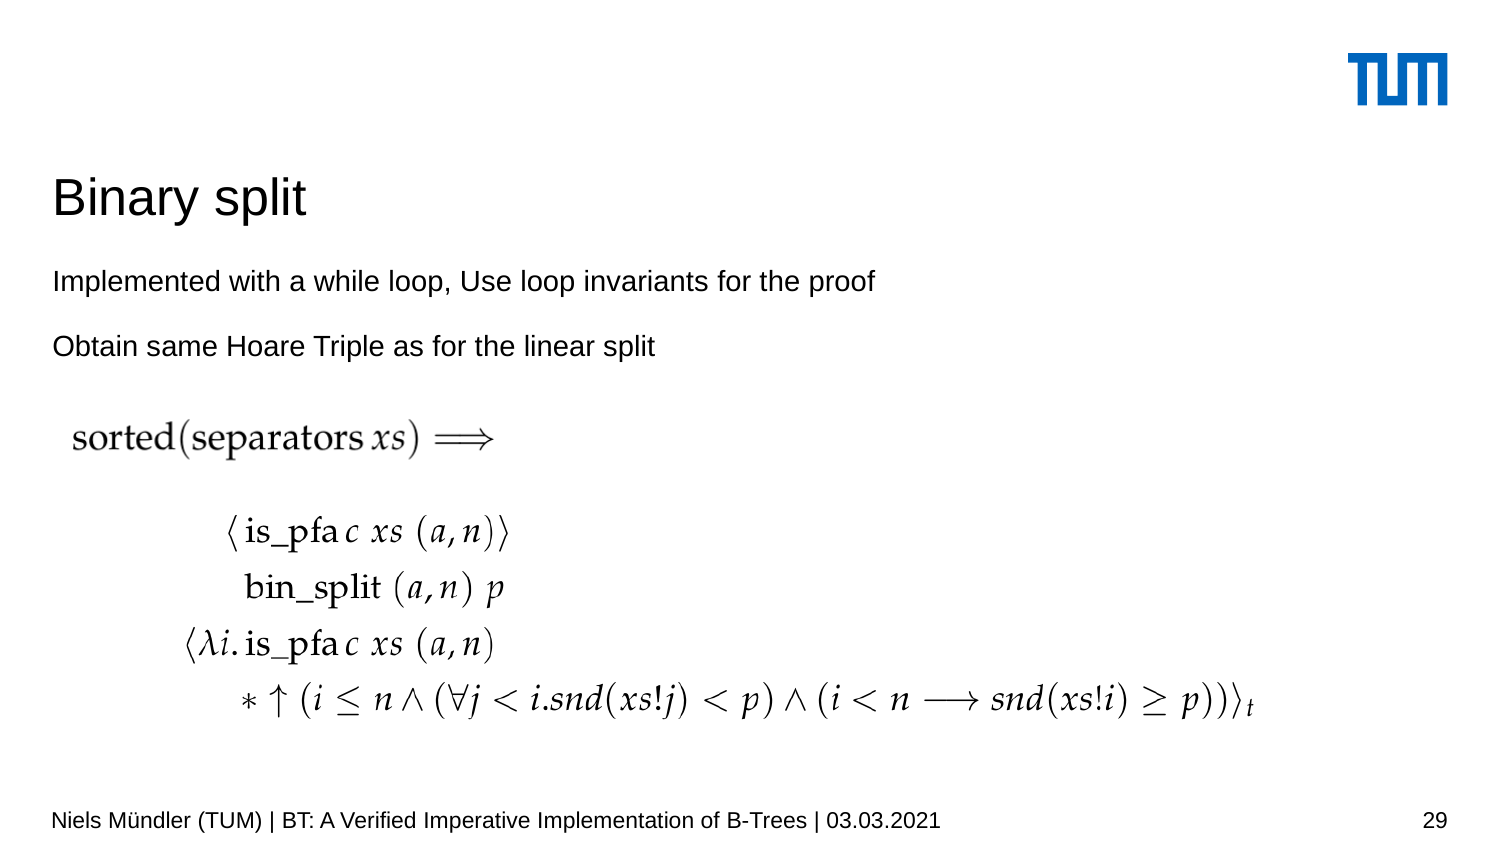

# Binary split
Implemented with a while loop, Use loop invariants for the proof
Obtain same Hoare Triple as for the linear split
Niels Mündler (TUM) | BT: A Verified Imperative Implementation of B-Trees
29